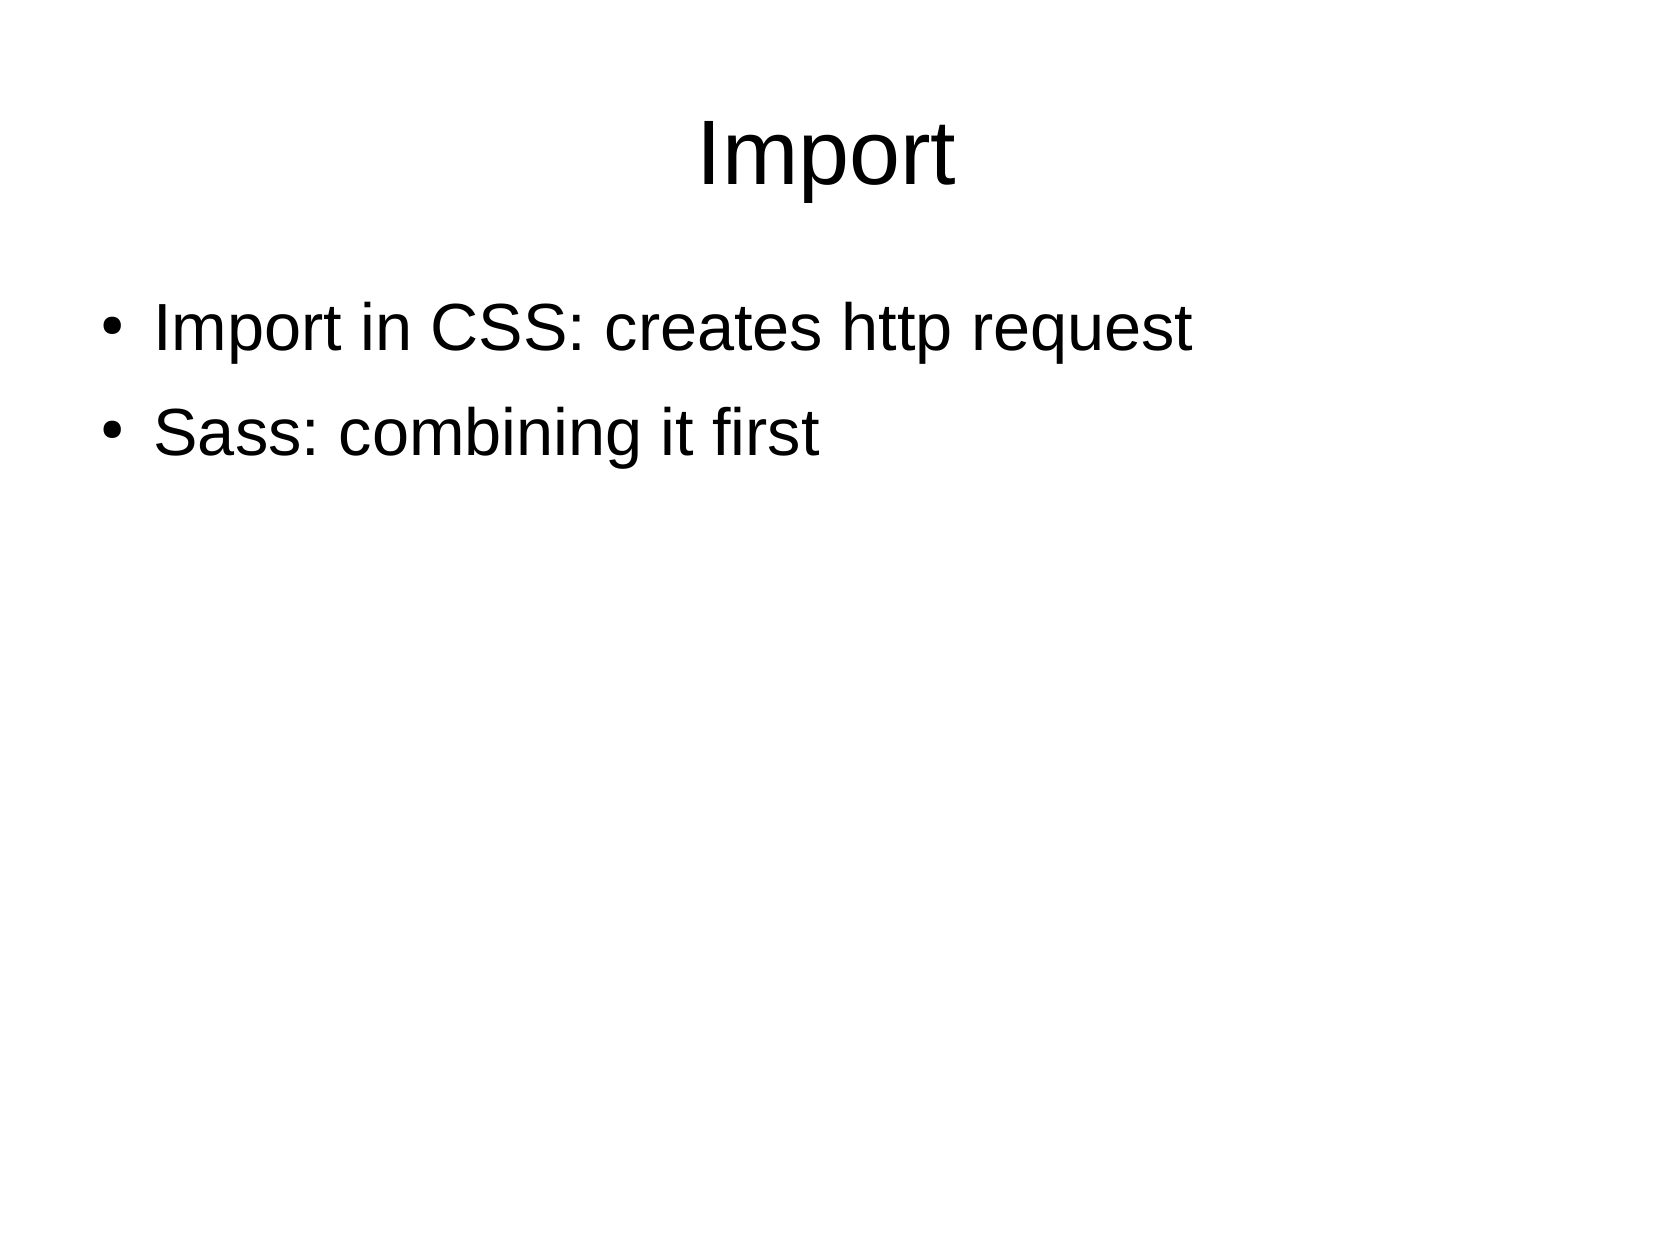

# Import
Import in CSS: creates http request
Sass: combining it first